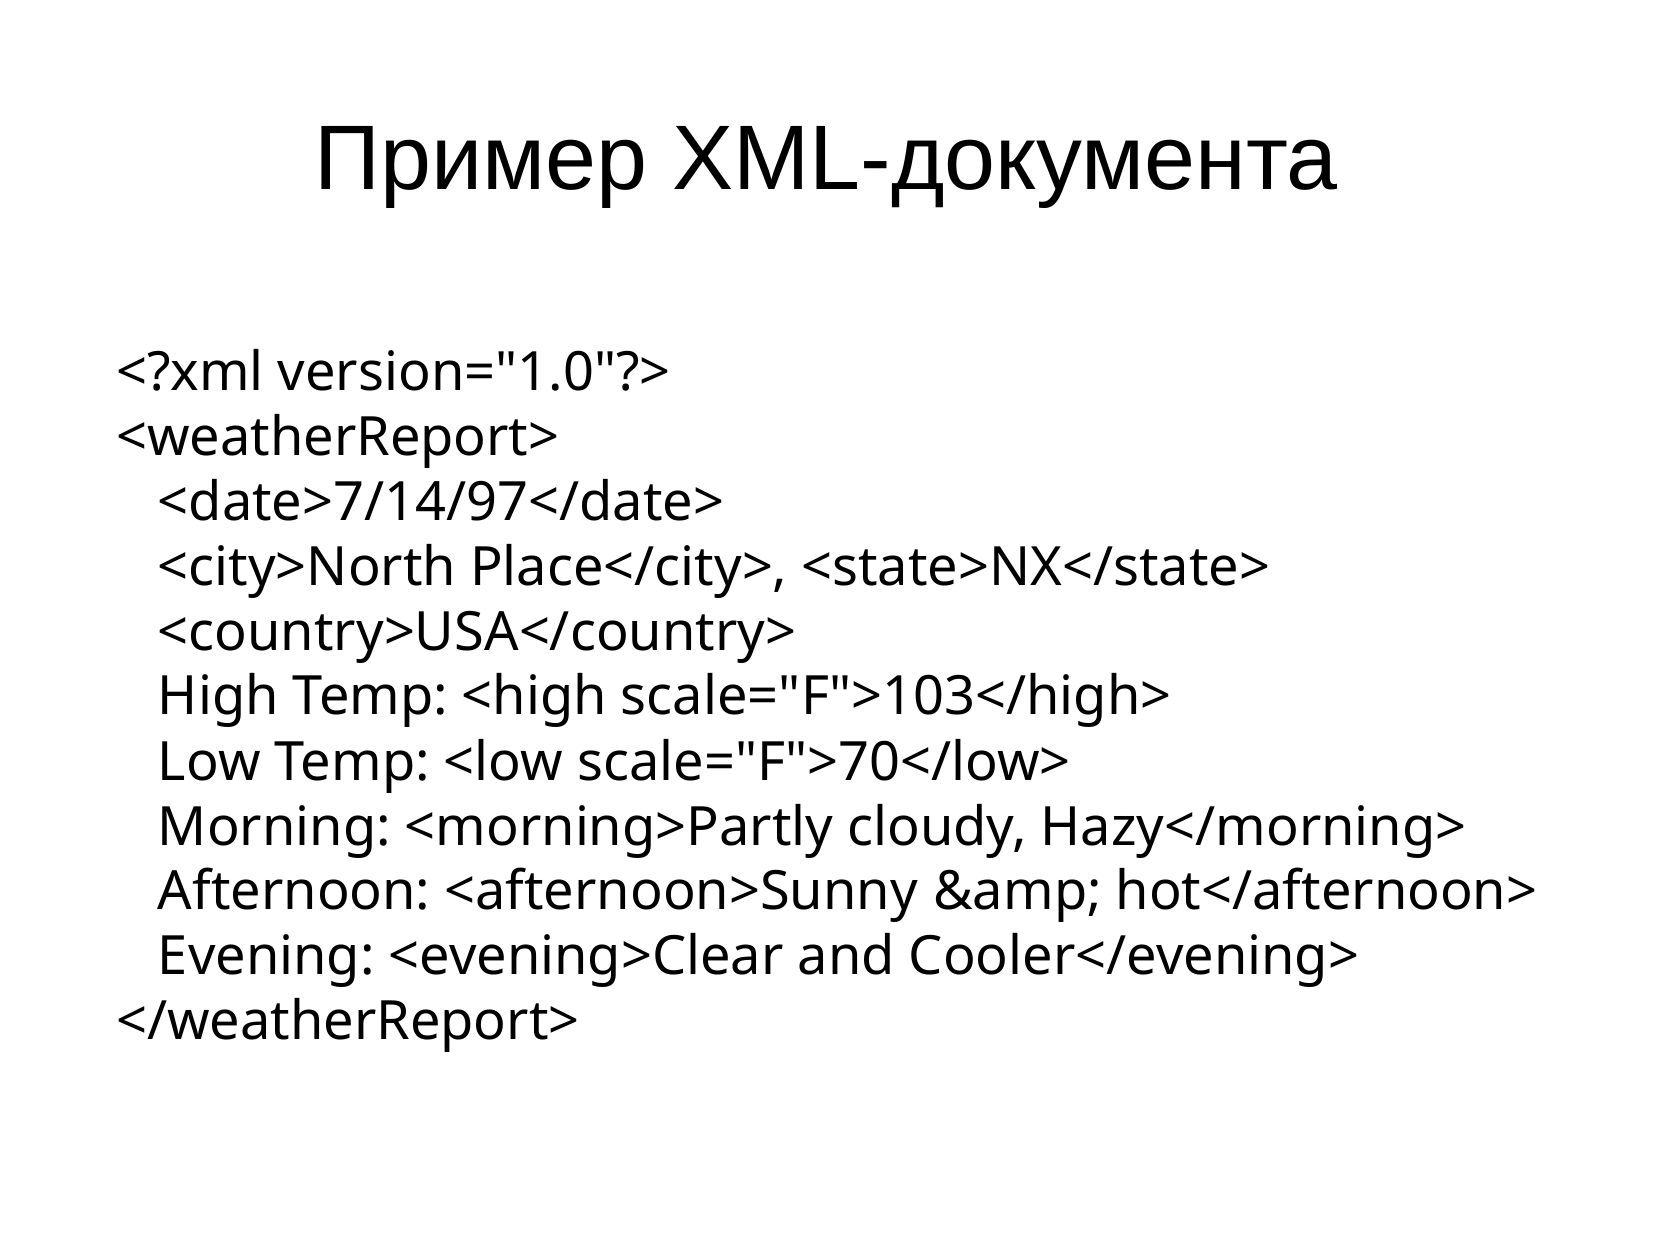

# Пример XML-документа
<?xml version="1.0"?>
<weatherReport>
 <date>7/14/97</date>
 <city>North Place</city>, <state>NX</state>
 <country>USA</country>
 High Temp: <high scale="F">103</high>
 Low Temp: <low scale="F">70</low>
 Morning: <morning>Partly cloudy, Hazy</morning>
 Afternoon: <afternoon>Sunny &amp; hot</afternoon>
 Evening: <evening>Clear and Cooler</evening>
</weatherReport>